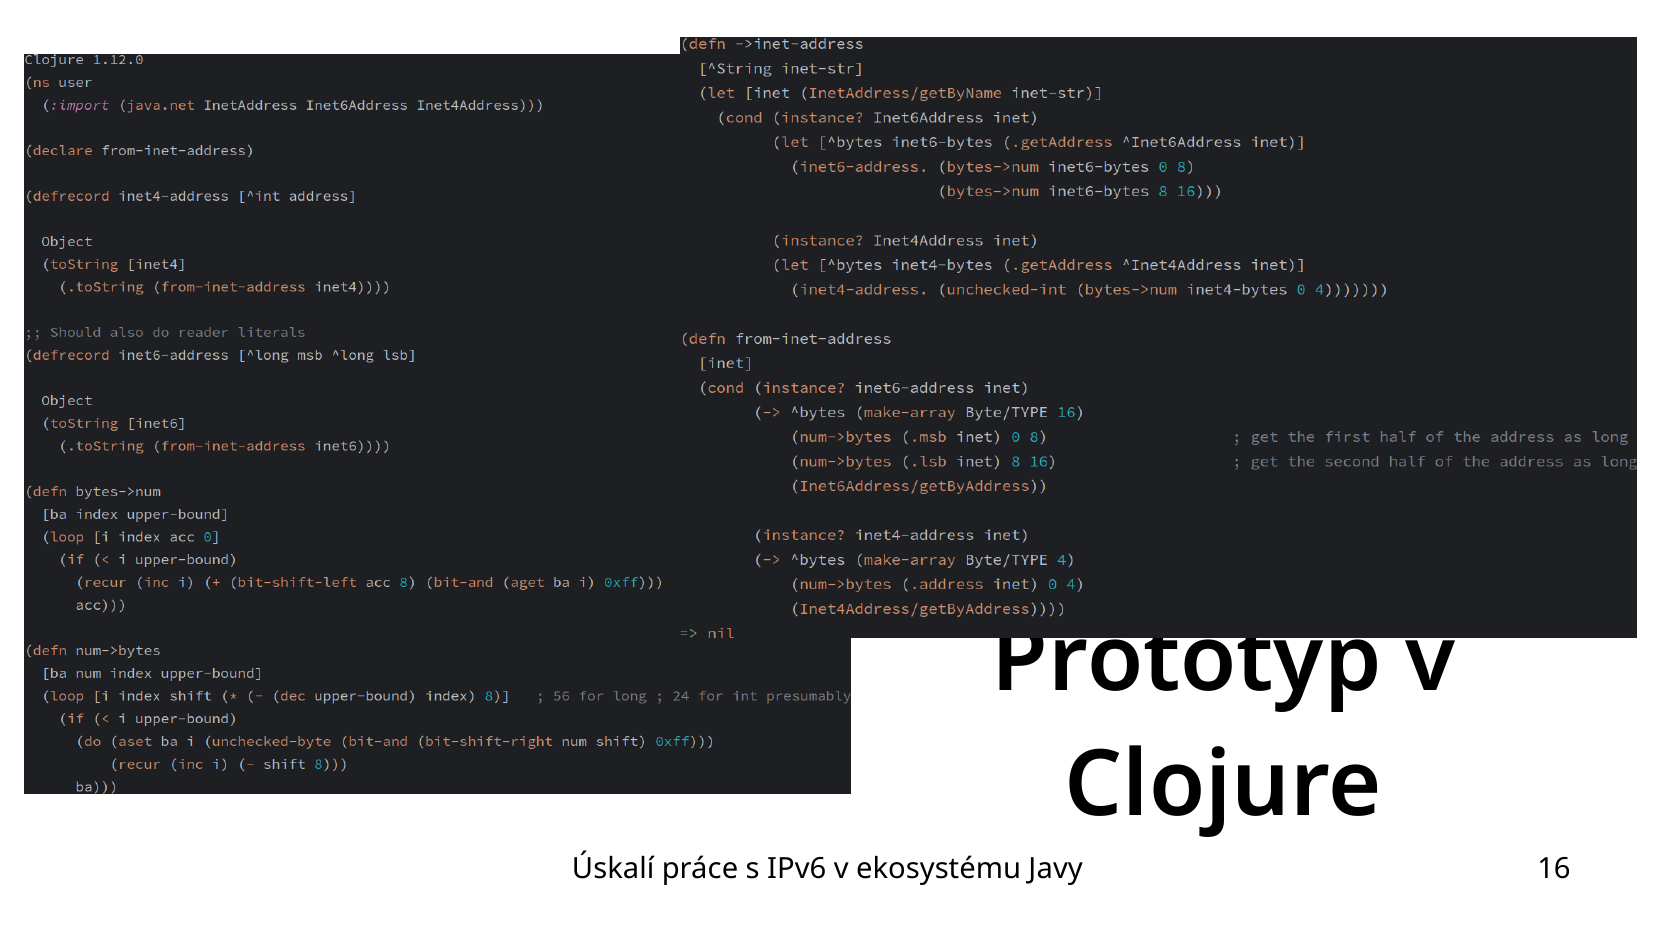

# Prototyp v Clojure
Úskalí práce s IPv6 v ekosystému Javy
16